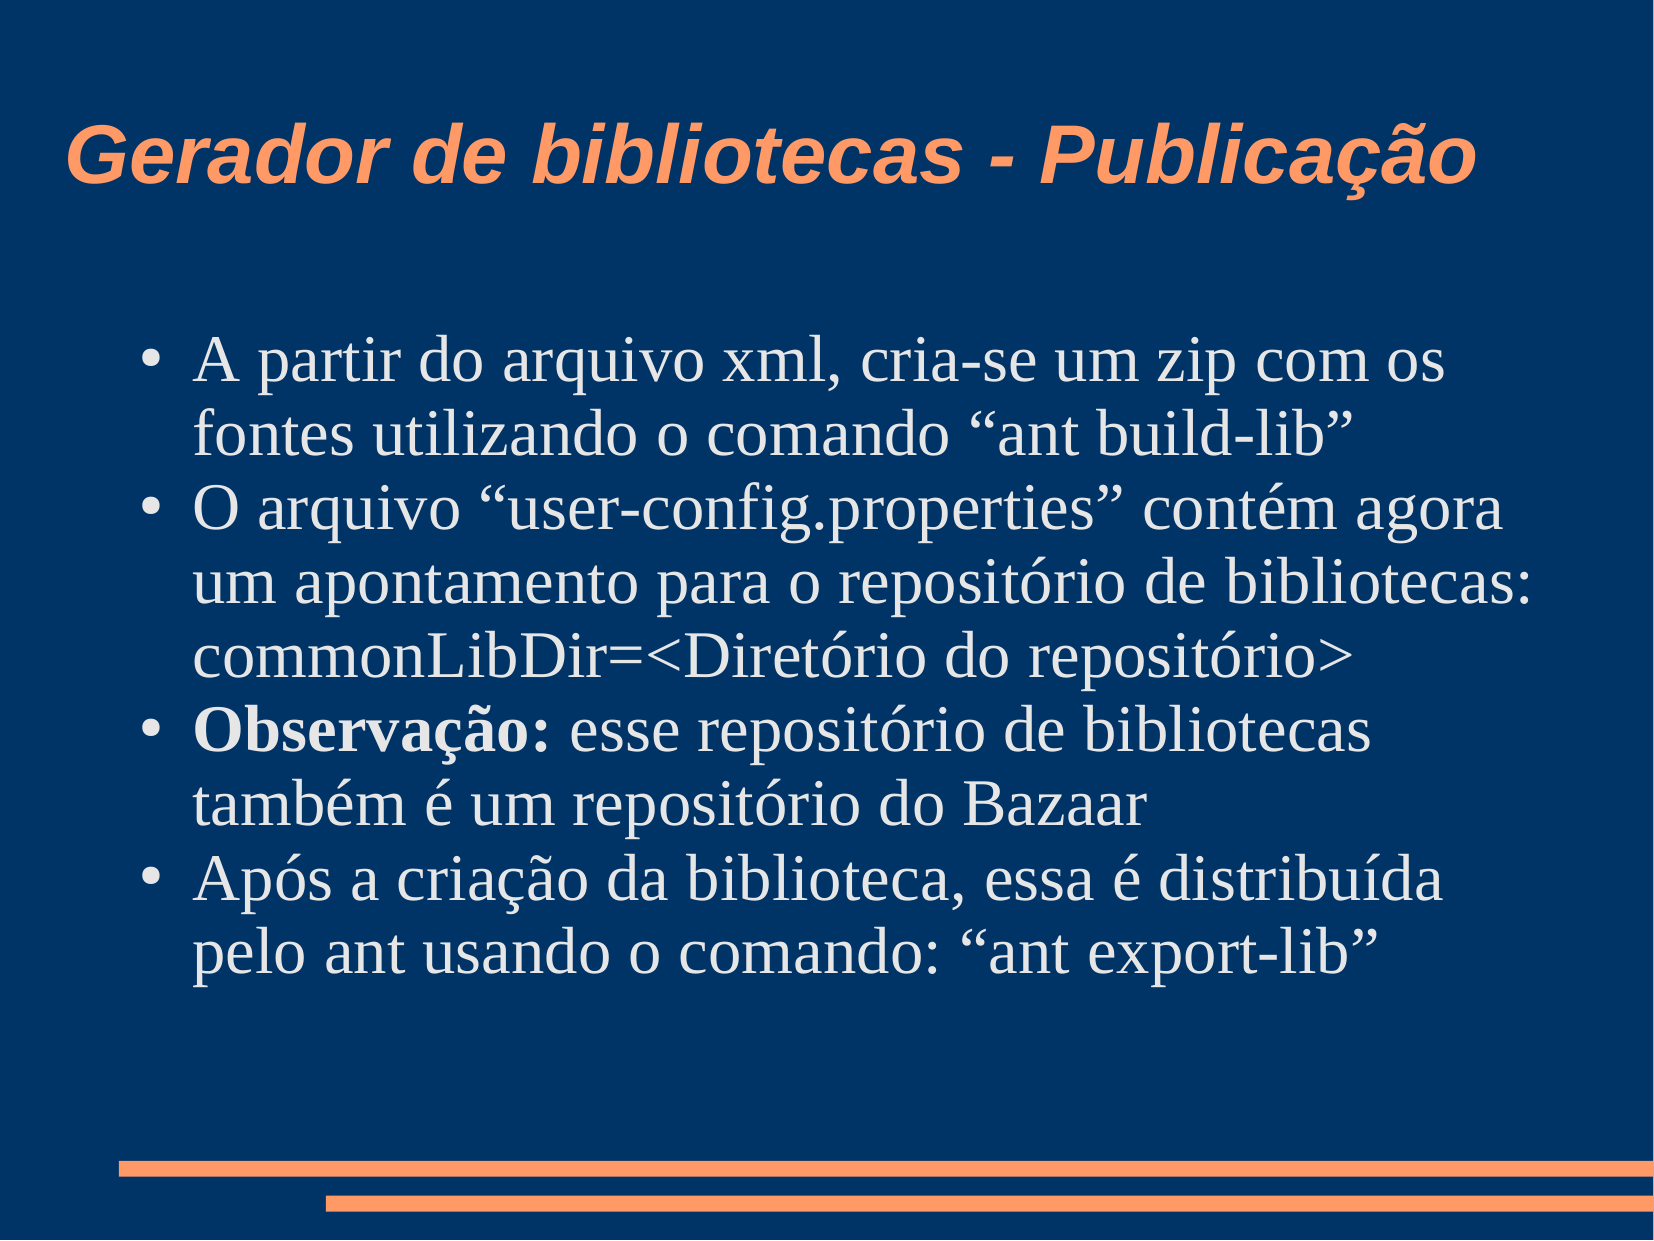

# Gerador de bibliotecas - Publicação
A partir do arquivo xml, cria-se um zip com os fontes utilizando o comando “ant build-lib”
O arquivo “user-config.properties” contém agora um apontamento para o repositório de bibliotecas: commonLibDir=<Diretório do repositório>
Observação: esse repositório de bibliotecas também é um repositório do Bazaar
Após a criação da biblioteca, essa é distribuída pelo ant usando o comando: “ant export-lib”